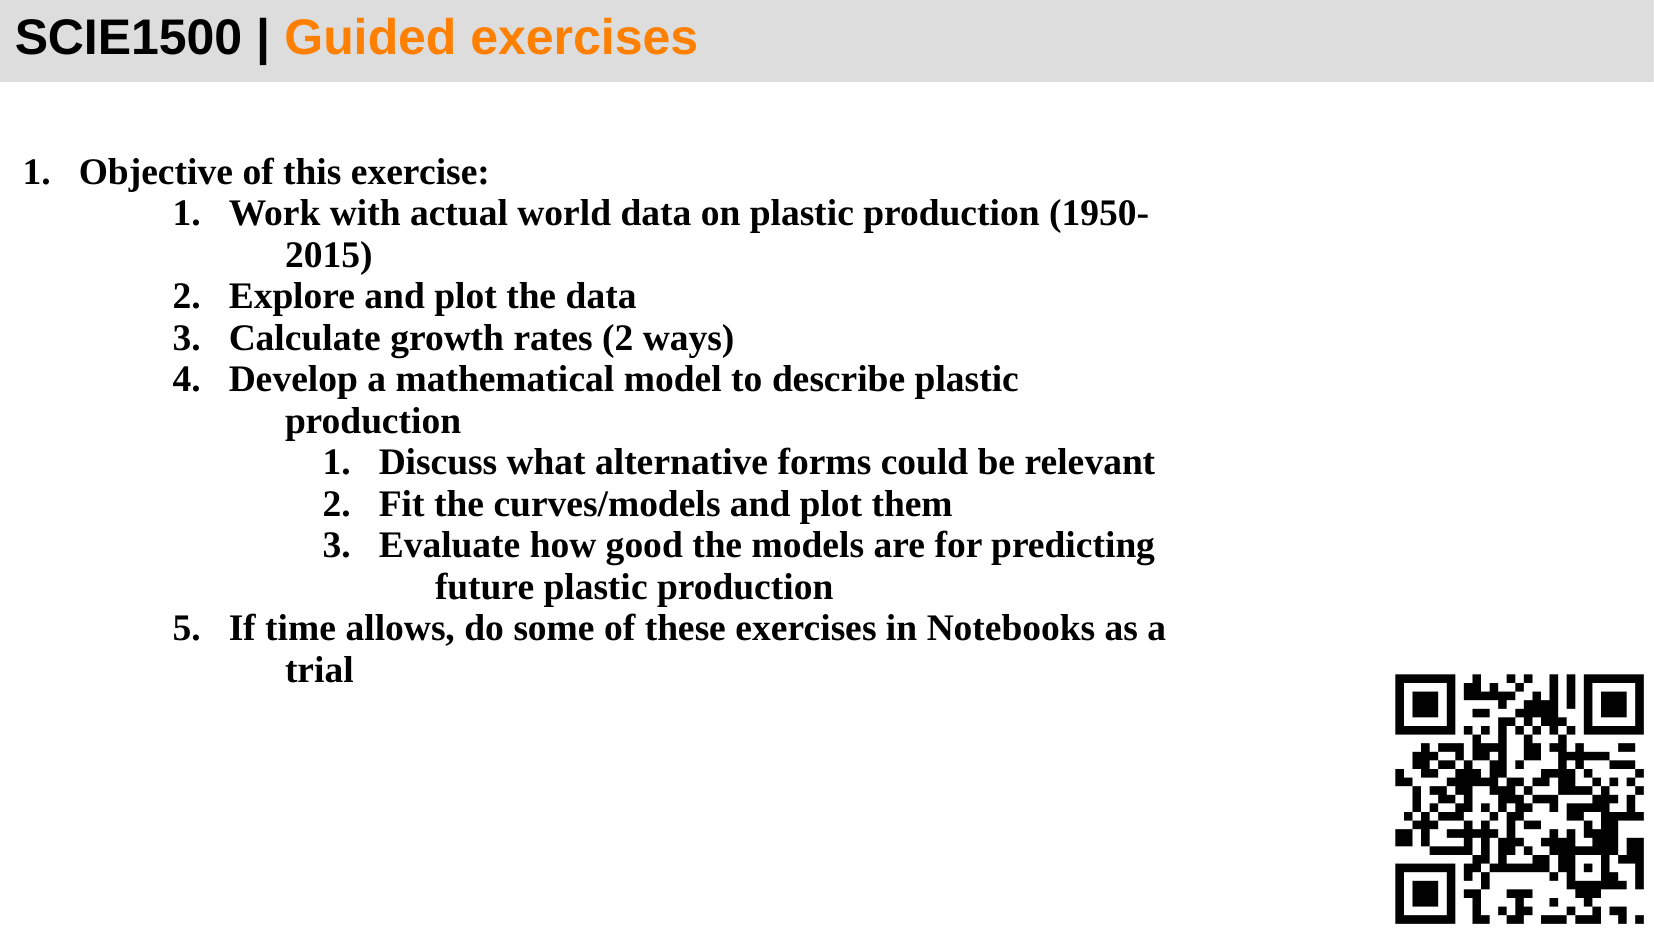

SCIE1500 | Guided exercises
Objective of this exercise:
Work with actual world data on plastic production (1950-2015)
Explore and plot the data
Calculate growth rates (2 ways)
Develop a mathematical model to describe plastic production
Discuss what alternative forms could be relevant
Fit the curves/models and plot them
Evaluate how good the models are for predicting future plastic production
If time allows, do some of these exercises in Notebooks as a trial